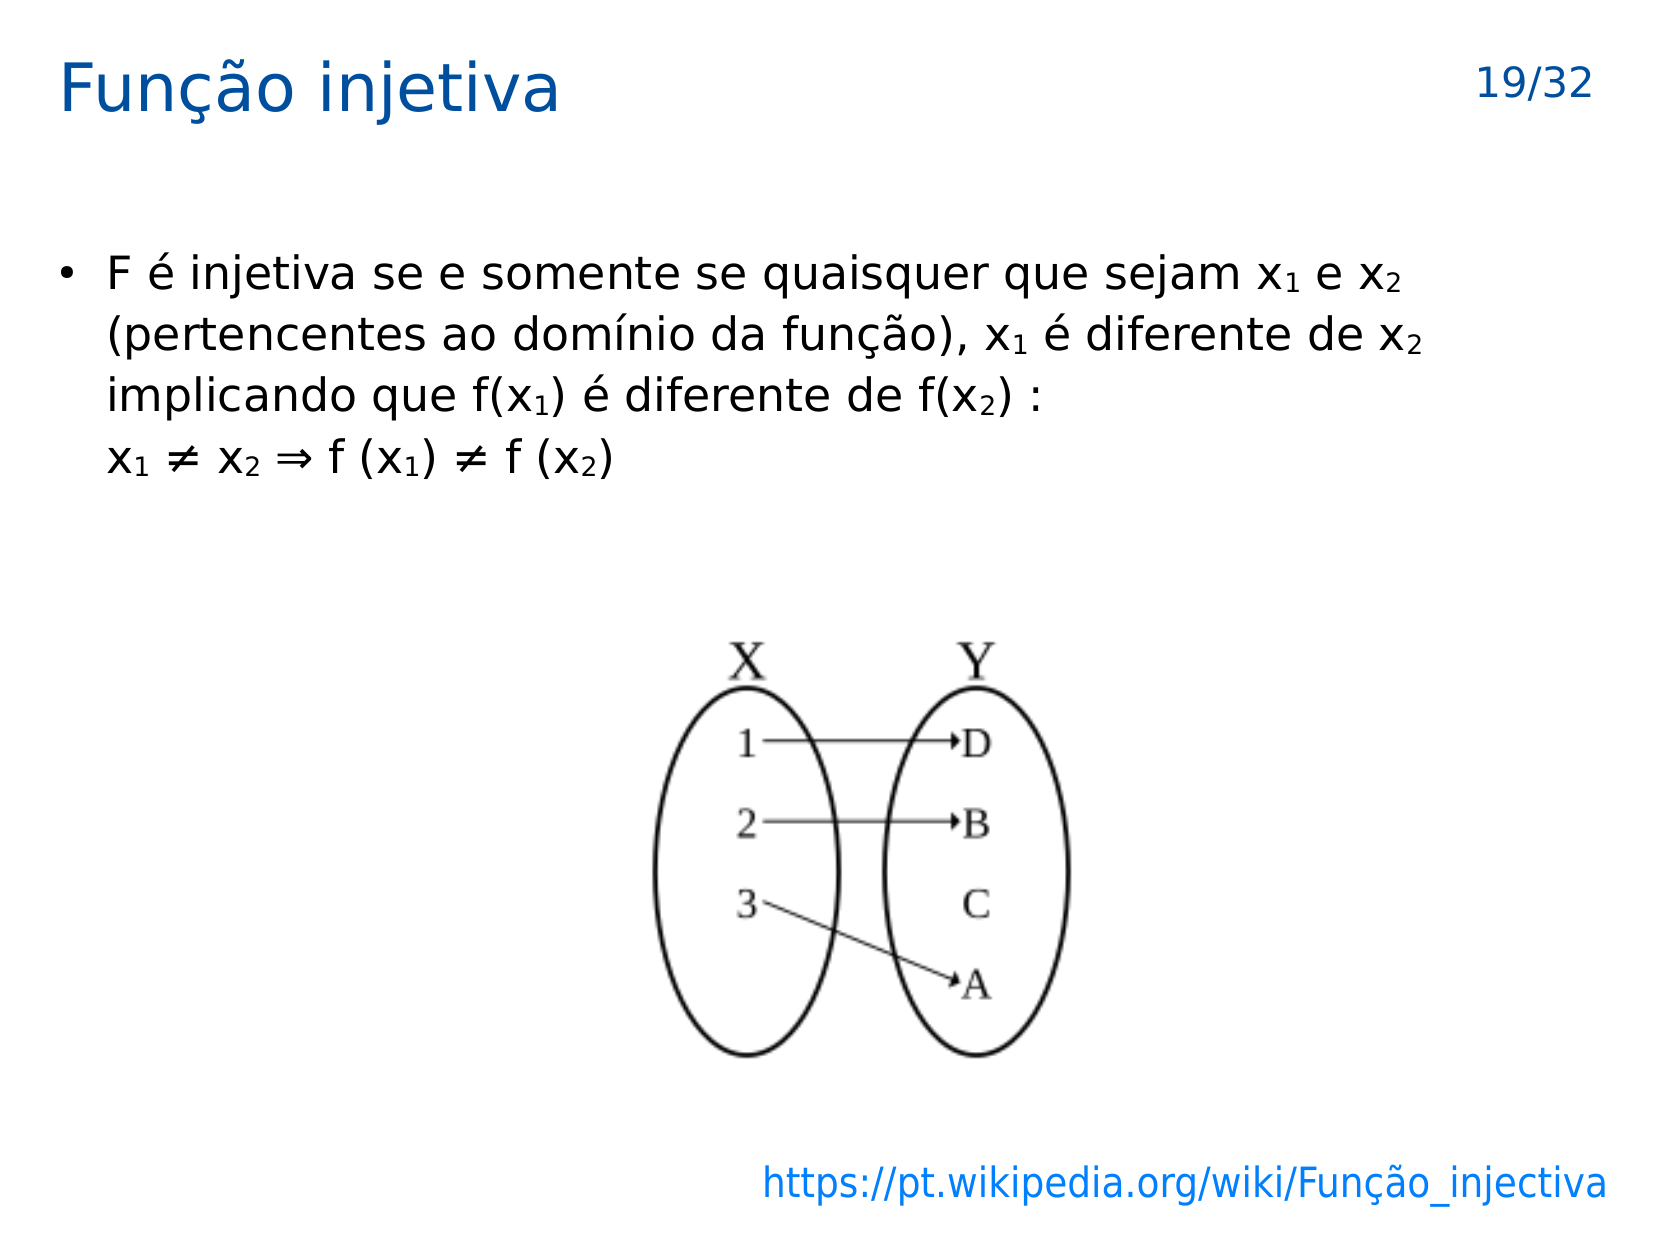

# Função injetiva
19
F é injetiva se e somente se quaisquer que sejam x1 e x2 (pertencentes ao domínio da função), x1 é diferente de x2 implicando que f(x1) é diferente de f(x2) :
x1 ≠ x2 ⇒ f (x1) ≠ f (x2)
https://pt.wikipedia.org/wiki/Função_injectiva